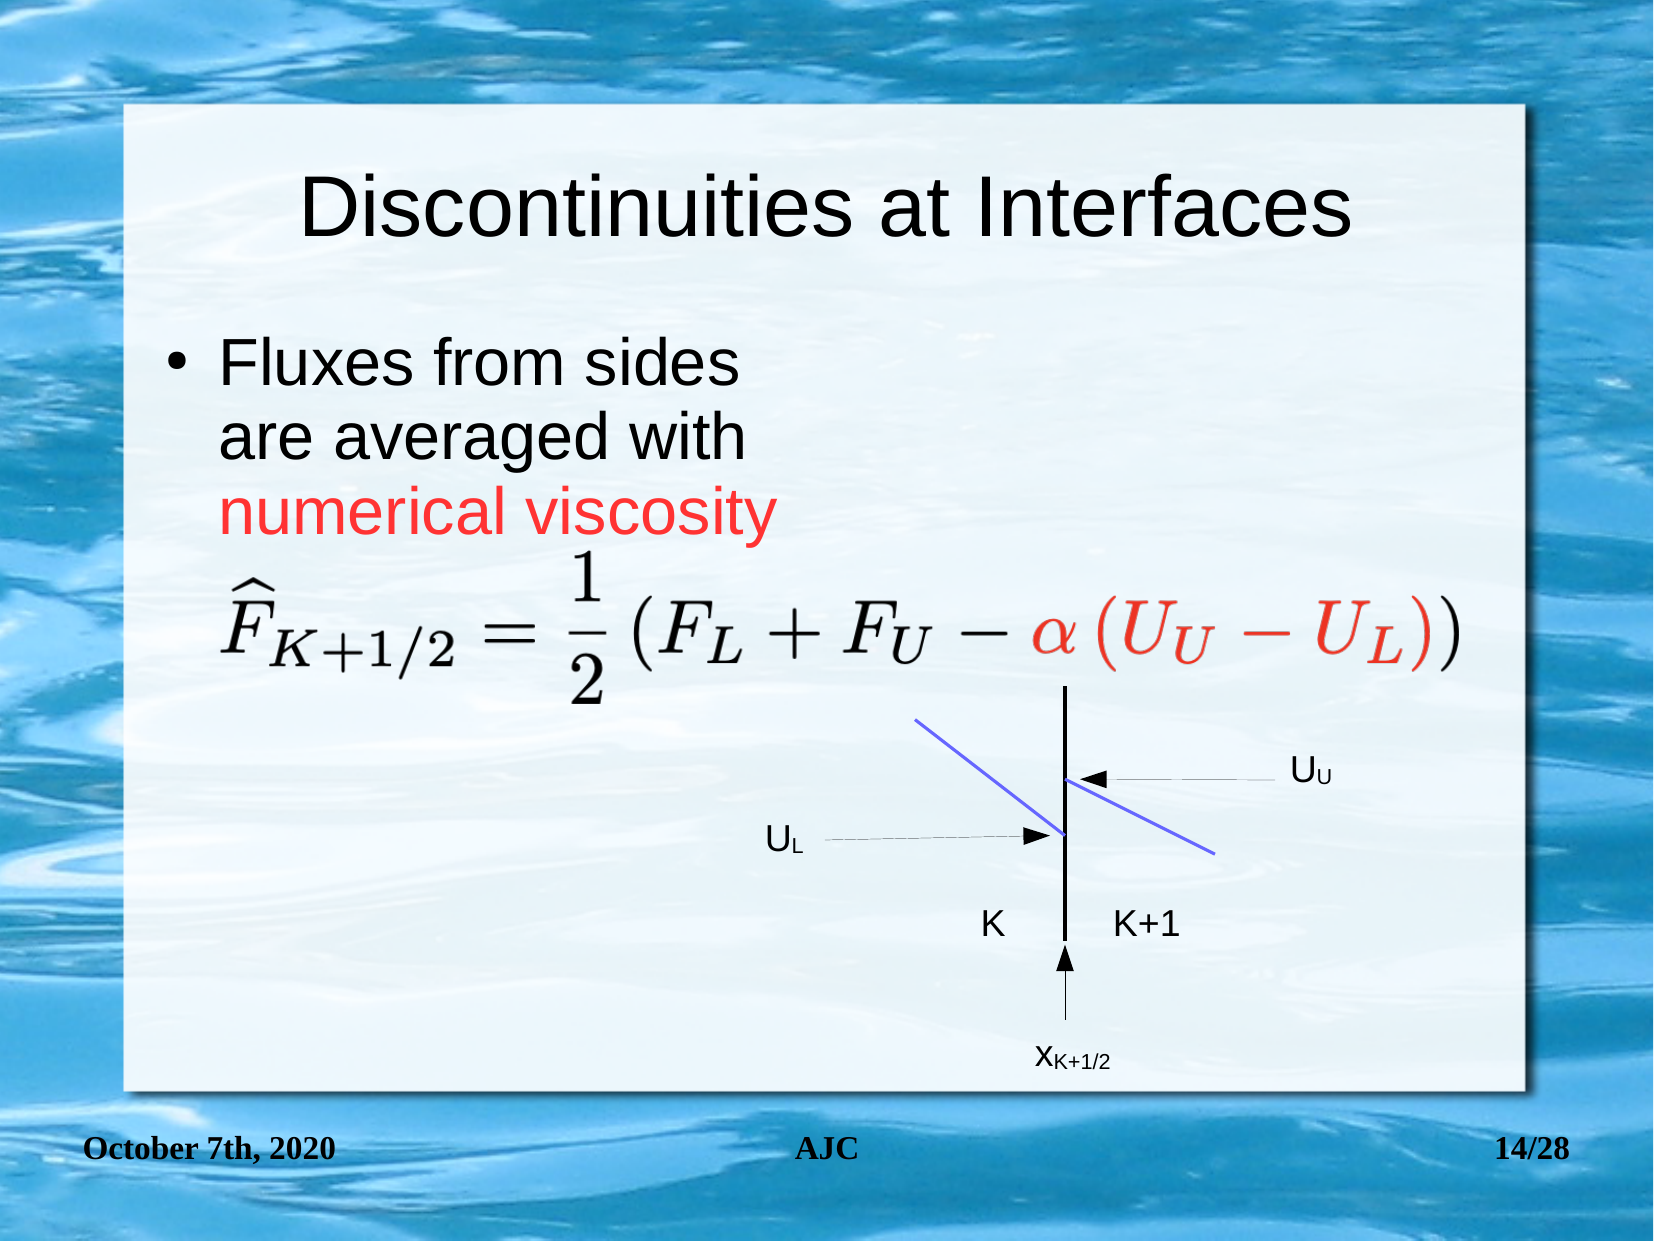

# Discontinuities at Interfaces
Fluxes from sides are averaged with numerical viscosity
UU
UL
K
K+1
xK+1/2
October 7th, 2020
AJC
14